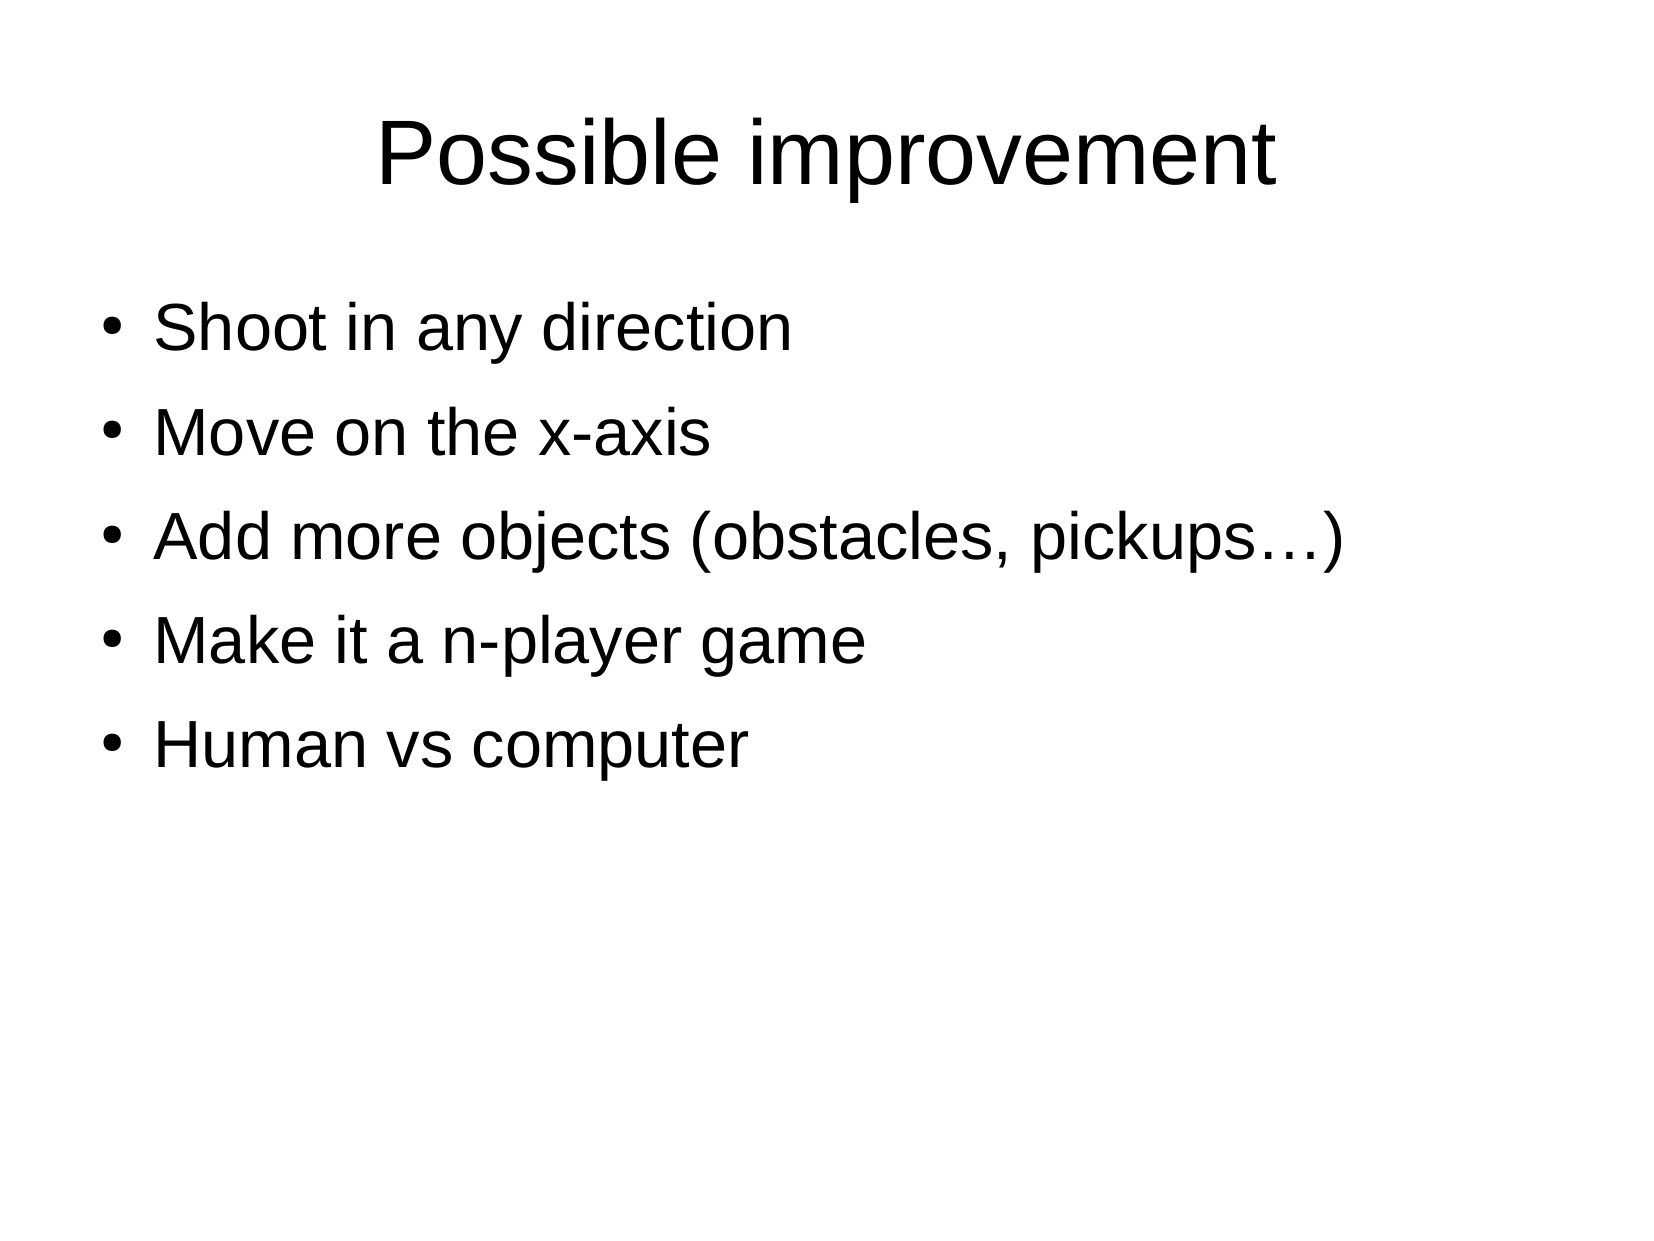

# Possible improvement
Shoot in any direction
Move on the x-axis
Add more objects (obstacles, pickups…)
Make it a n-player game
Human vs computer